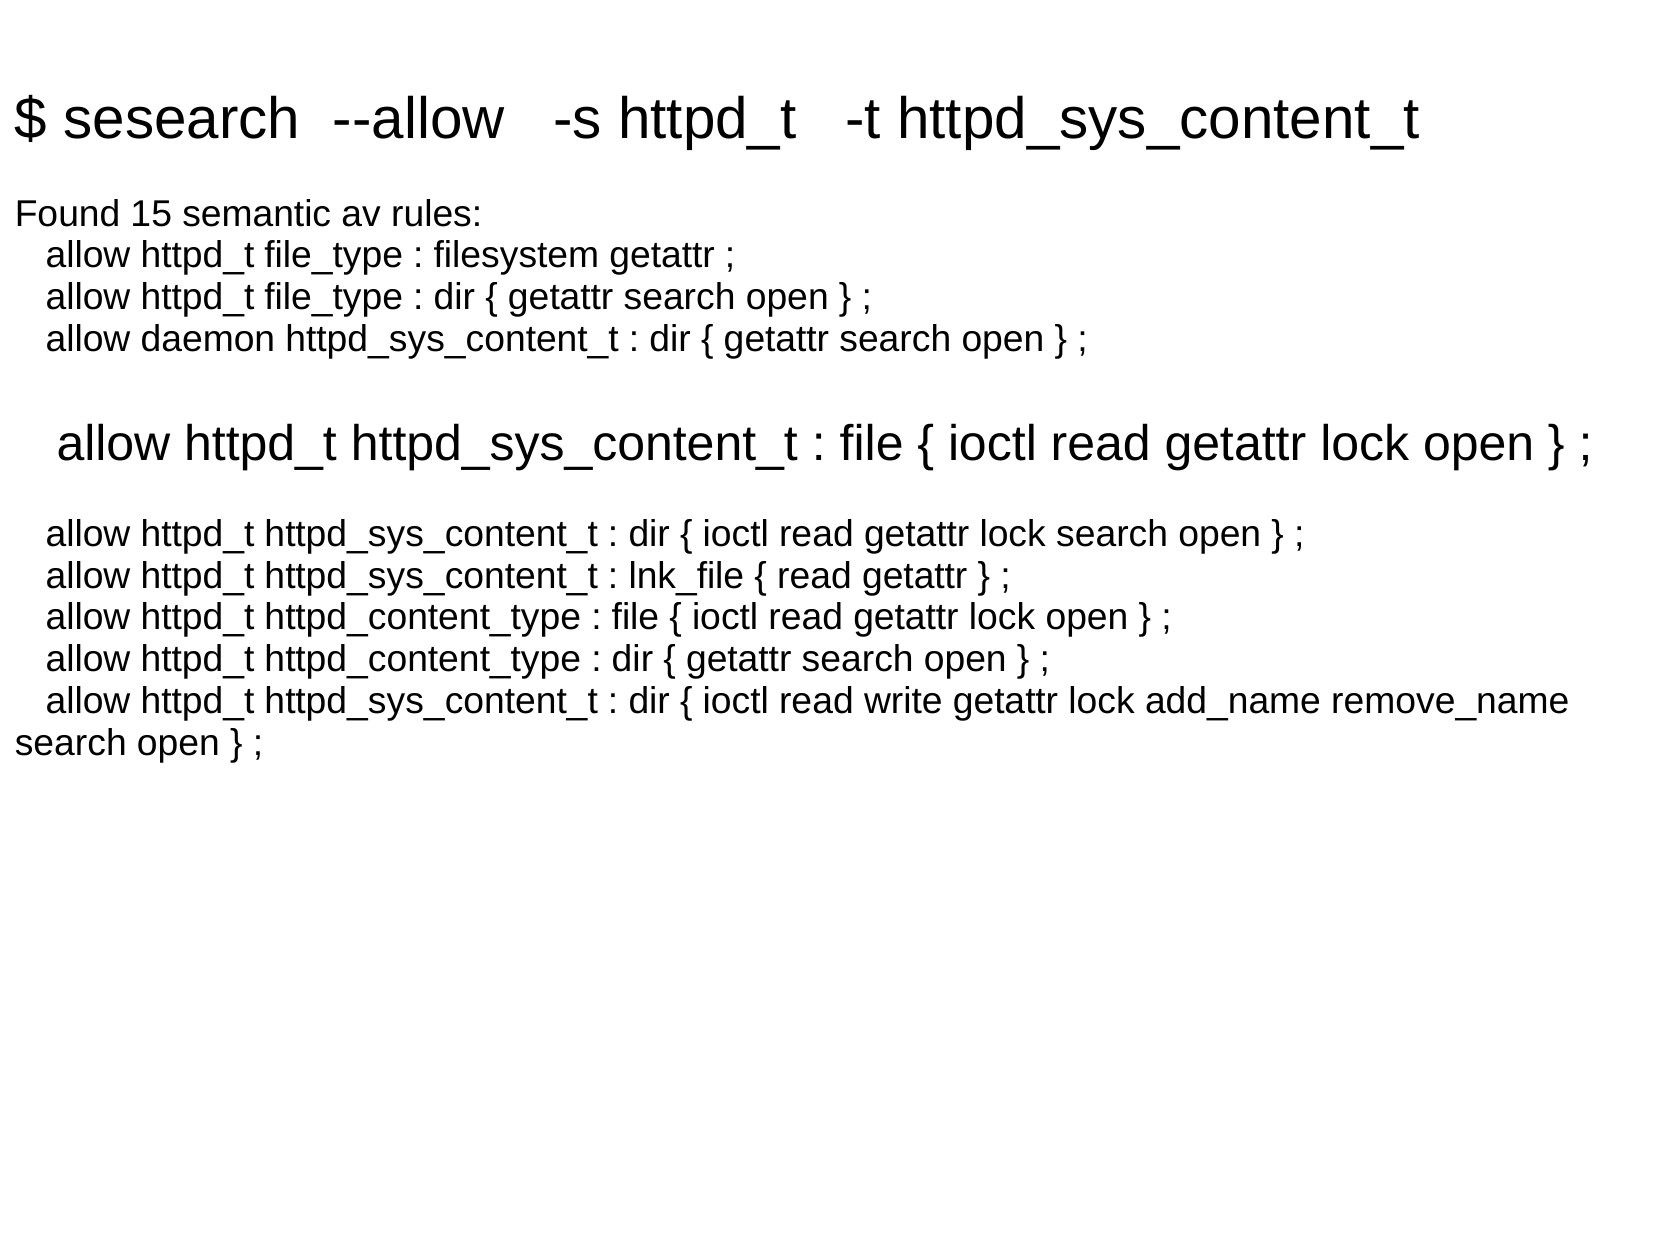

$ sesearch --allow -s httpd_t -t httpd_sys_content_t
Found 15 semantic av rules:
 allow httpd_t file_type : filesystem getattr ;
 allow httpd_t file_type : dir { getattr search open } ;
 allow daemon httpd_sys_content_t : dir { getattr search open } ;
 allow httpd_t httpd_sys_content_t : file { ioctl read getattr lock open } ;
 allow httpd_t httpd_sys_content_t : dir { ioctl read getattr lock search open } ;
 allow httpd_t httpd_sys_content_t : lnk_file { read getattr } ;
 allow httpd_t httpd_content_type : file { ioctl read getattr lock open } ;
 allow httpd_t httpd_content_type : dir { getattr search open } ;
 allow httpd_t httpd_sys_content_t : dir { ioctl read write getattr lock add_name remove_name search open } ;